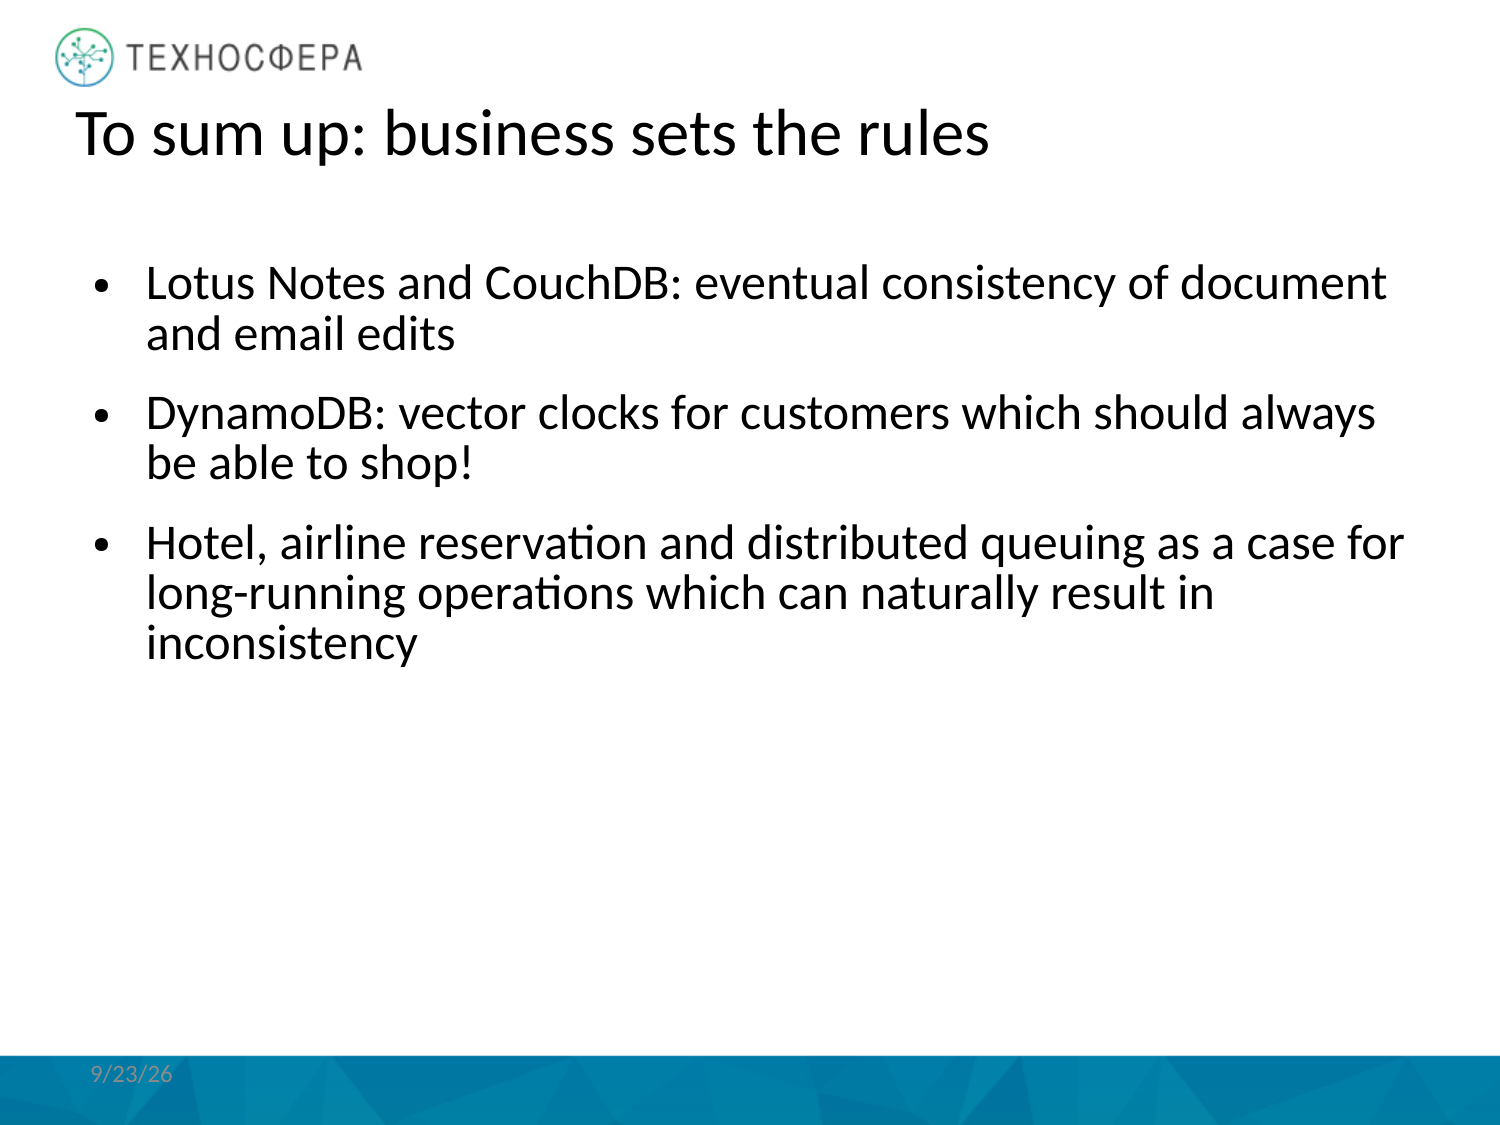

# To sum up: business sets the rules
Lotus Notes and CouchDB: eventual consistency of document and email edits
DynamoDB: vector clocks for customers which should always be able to shop!
Hotel, airline reservation and distributed queuing as a case for long-running operations which can naturally result in inconsistency